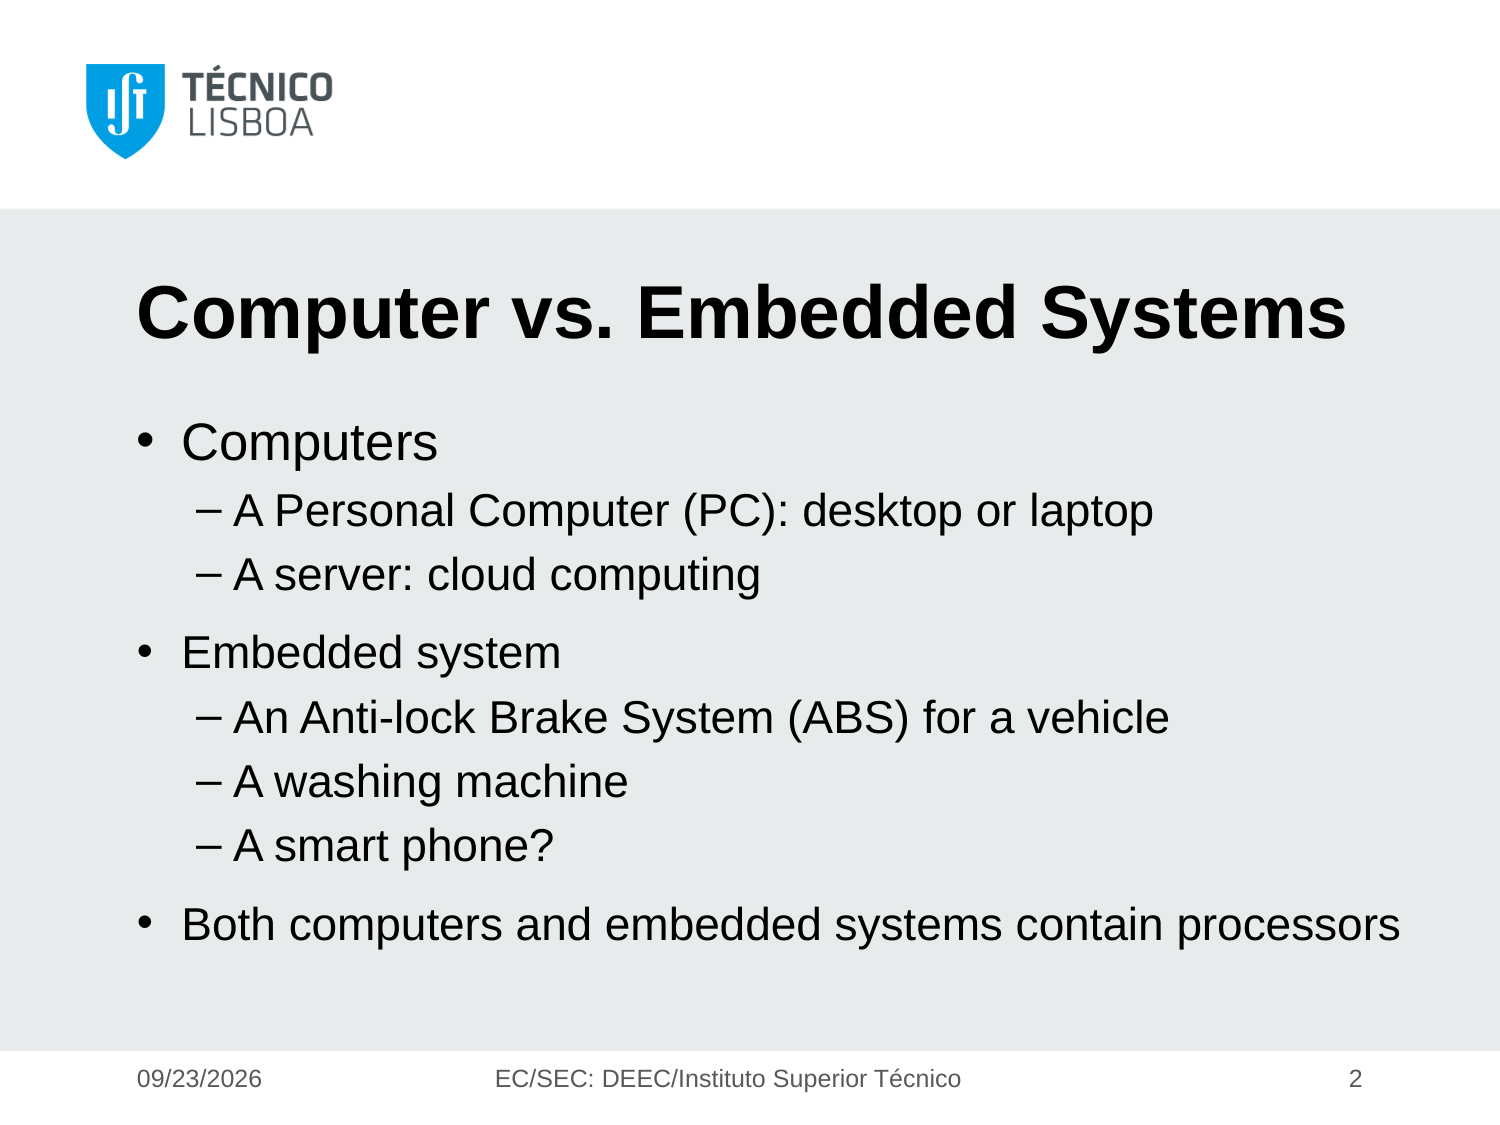

# Computer vs. Embedded Systems
Computers
A Personal Computer (PC): desktop or laptop
A server: cloud computing
Embedded system
An Anti-lock Brake System (ABS) for a vehicle
A washing machine
A smart phone?
Both computers and embedded systems contain processors
EC/SEC: DEEC/Instituto Superior Técnico
2